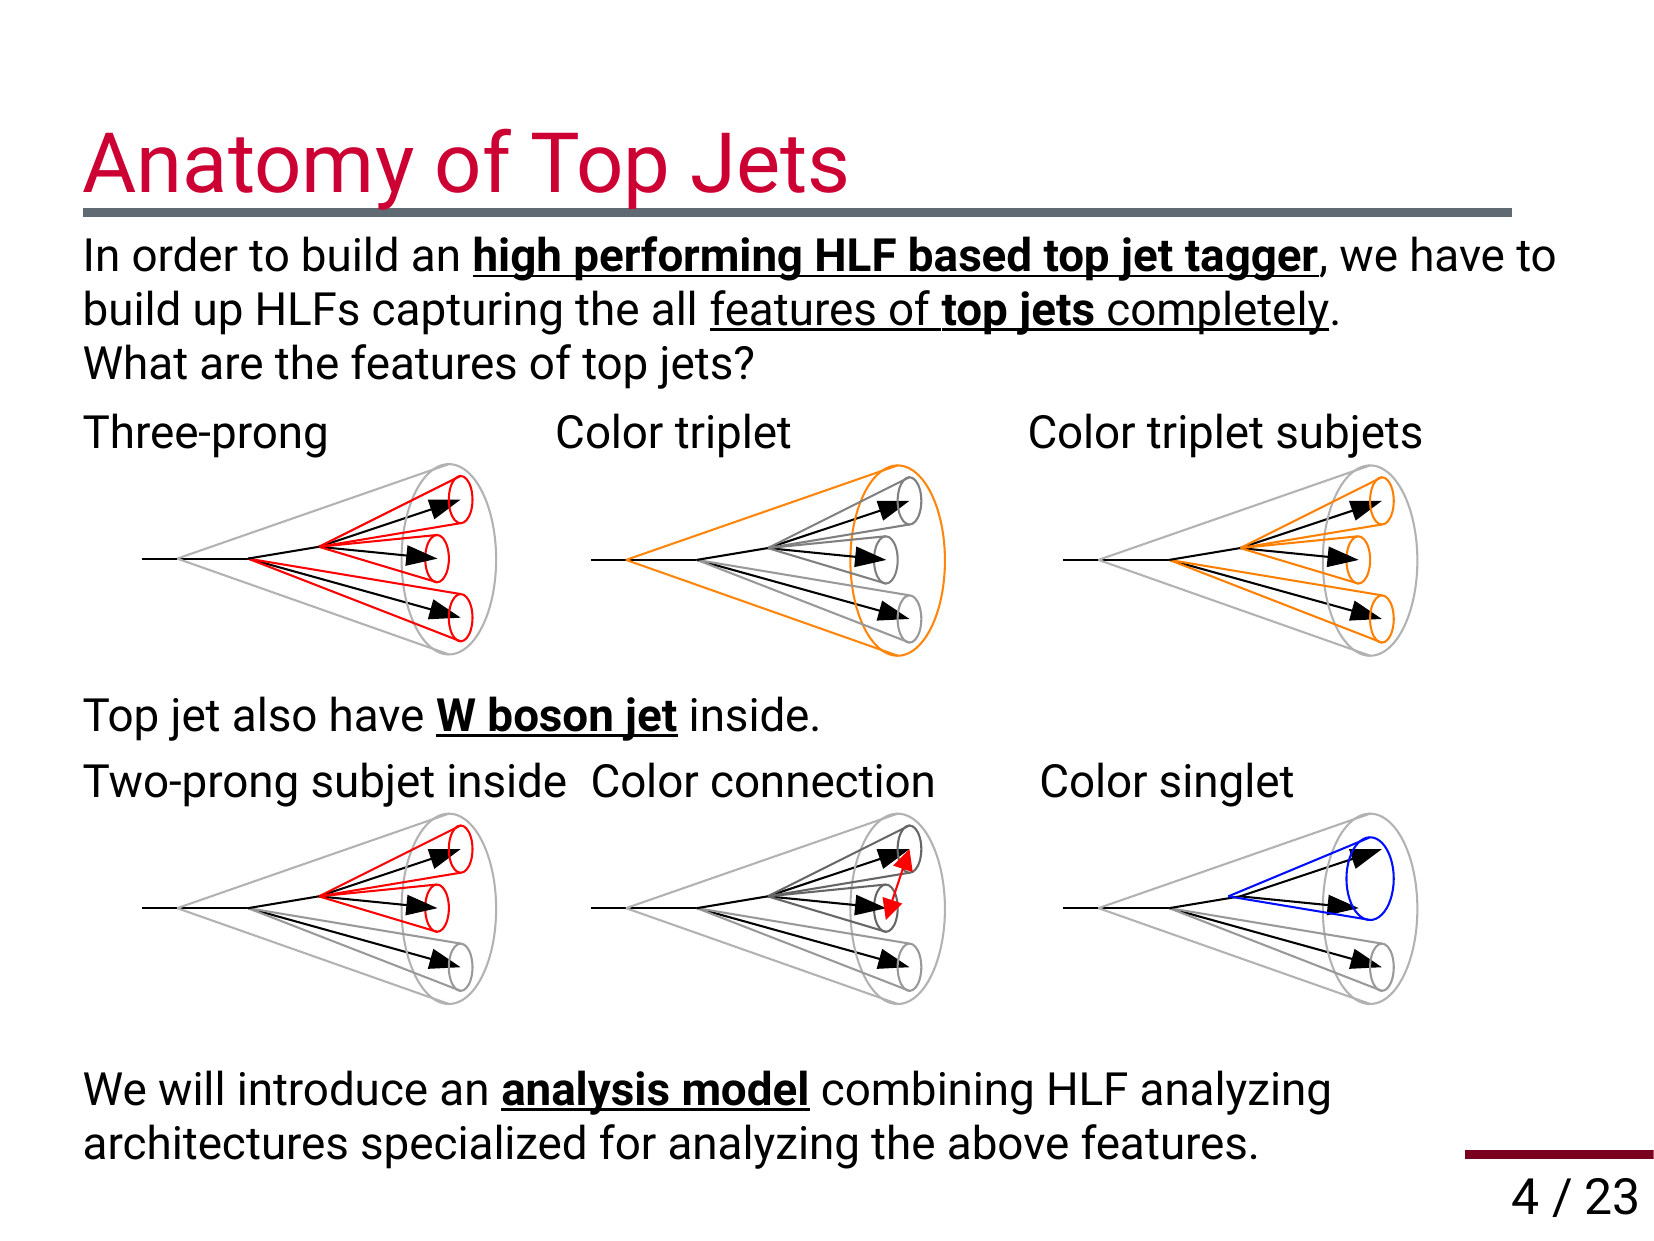

# Anatomy of Top Jets
In order to build an high performing HLF based top jet tagger, we have to
build up HLFs capturing the all features of top jets completely.
What are the features of top jets?
Three-prong
Color triplet
Color triplet subjets
Top jet also have W boson jet inside.
Two-prong subjet inside
Color connection
Color singlet
We will introduce an analysis model combining HLF analyzing architectures specialized for analyzing the above features.
4